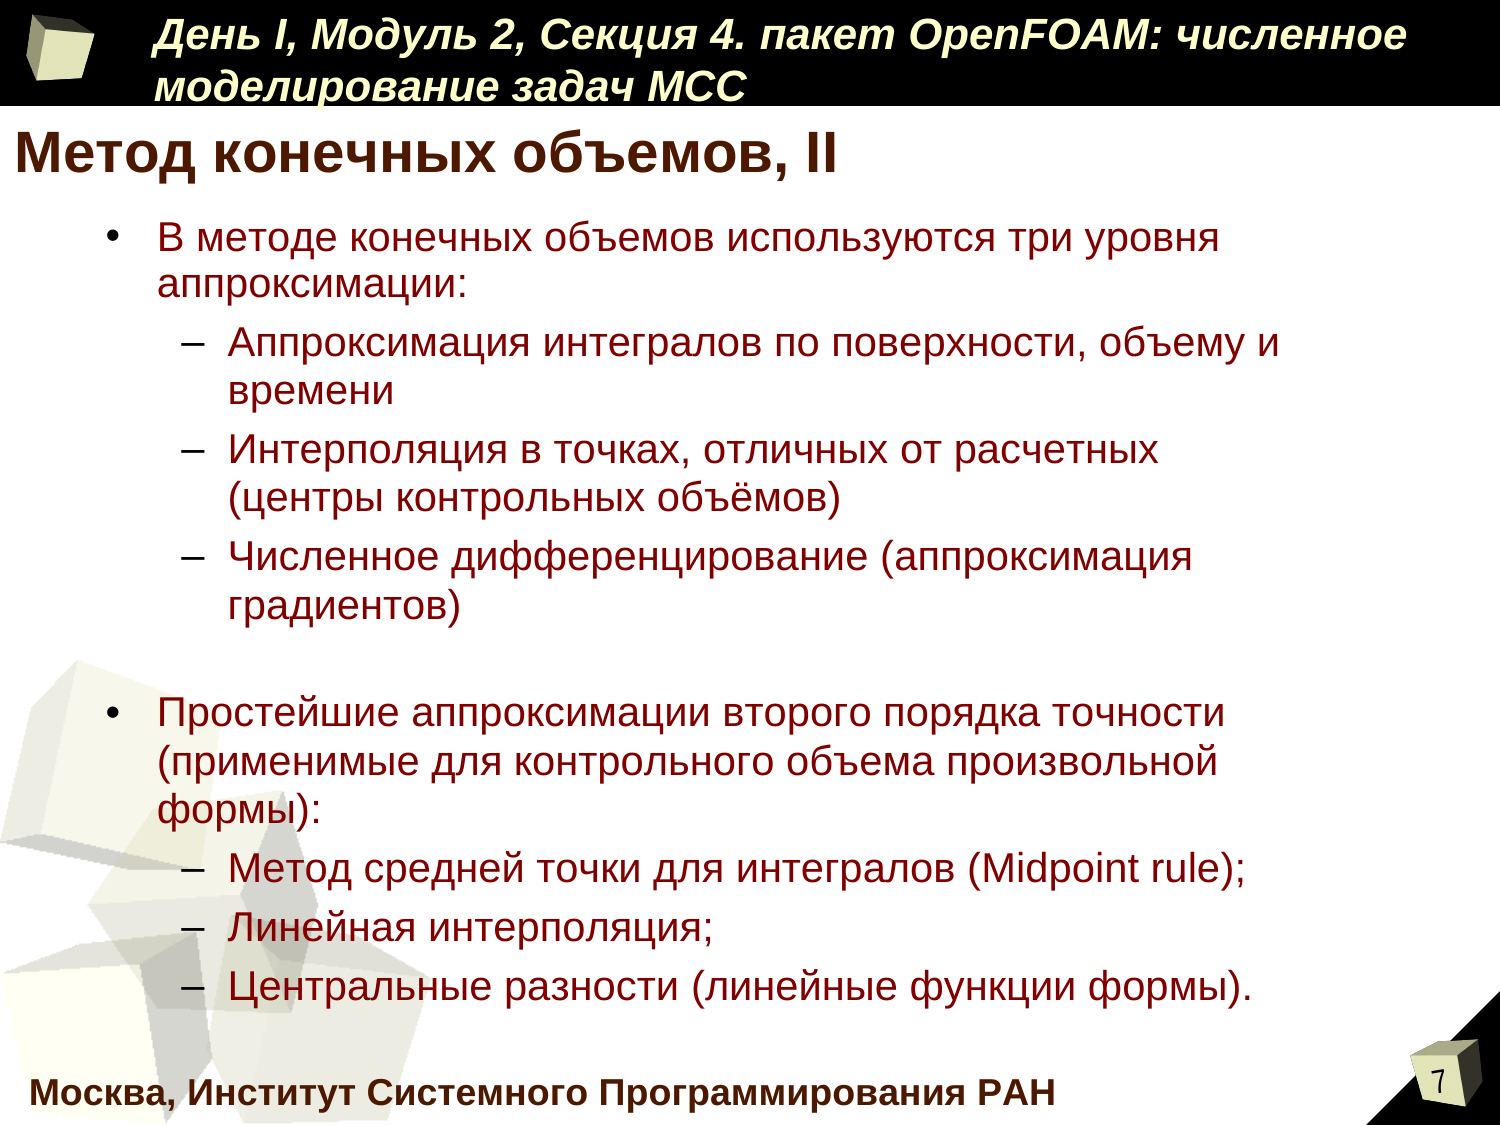

Метод конечных объемов, II
# В методе конечных объемов используются три уровня аппроксимации:
Аппроксимация интегралов по поверхности, объему и времени
Интерполяция в точках, отличных от расчетных (центры контрольных объёмов)
Численное дифференцирование (аппроксимация градиентов)
Простейшие аппроксимации второго порядка точности (применимые для контрольного объема произвольной формы):
Метод средней точки для интегралов (Midpoint rule);
Линейная интерполяция;
Центральные разности (линейные функции формы).